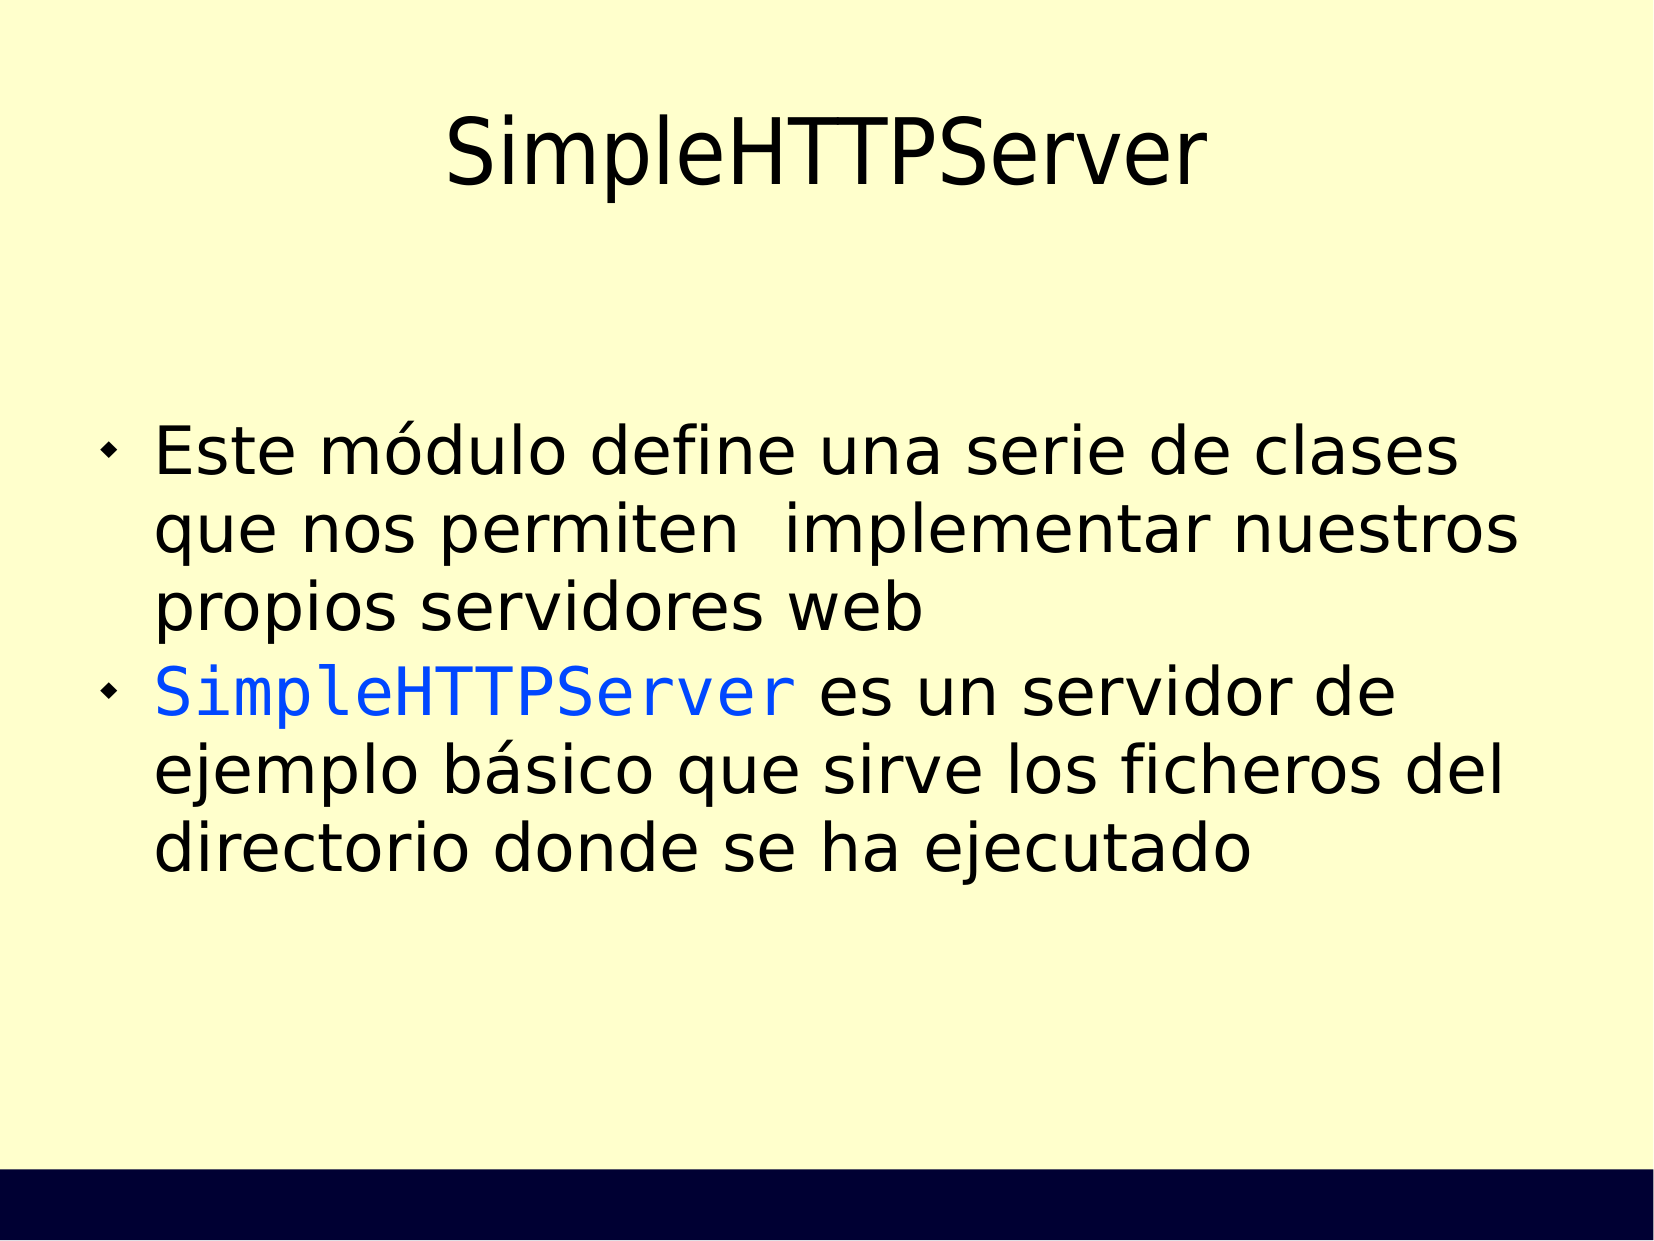

# SimpleHTTPServer
Este módulo define una serie de clases que nos permiten implementar nuestros propios servidores web
SimpleHTTPServer es un servidor de ejemplo básico que sirve los ficheros del directorio donde se ha ejecutado